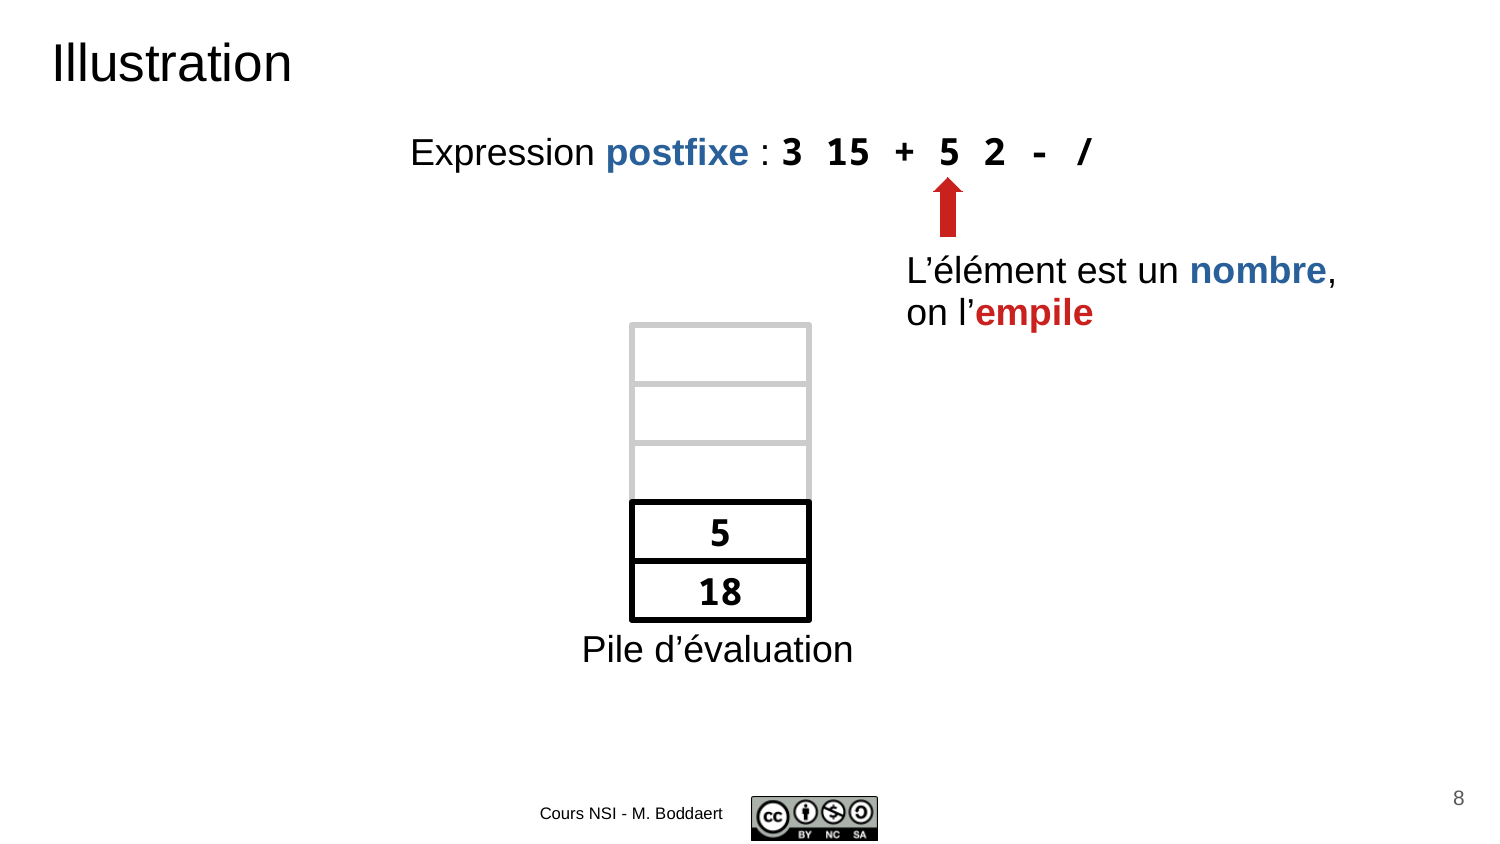

# Illustration
Expression postfixe : 3 15 + 5 2 - /
L’élément est un nombre, on l’empile
5
18
Pile d’évaluation